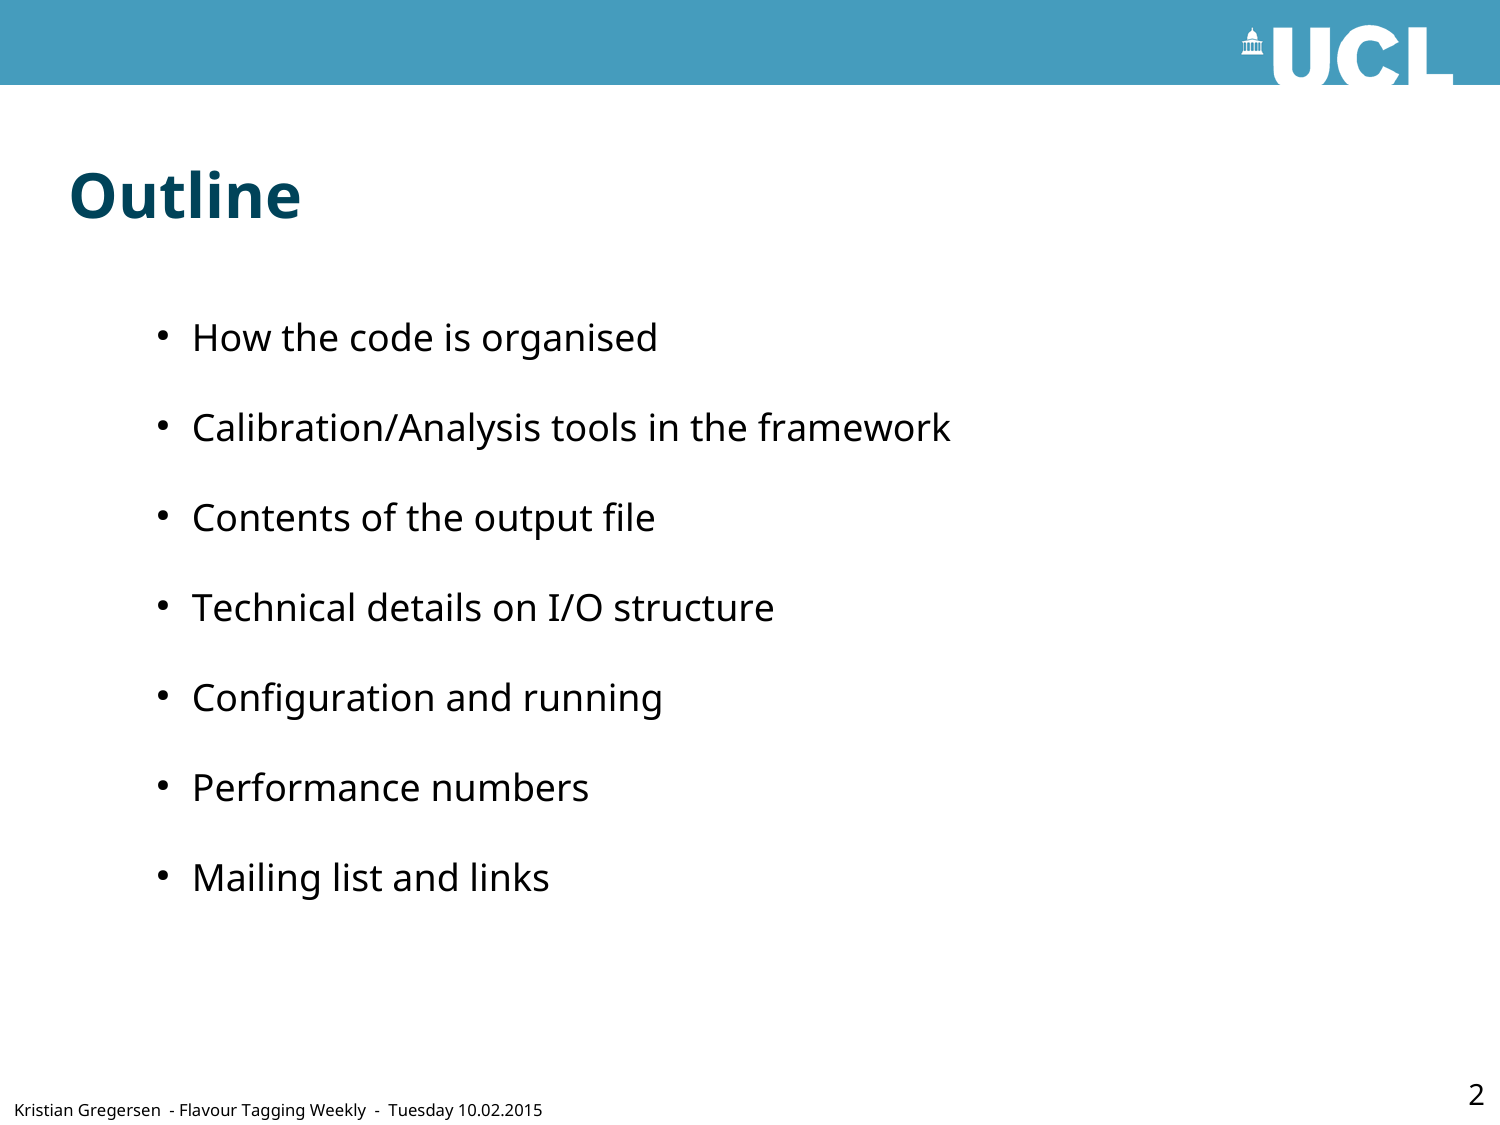

# Outline
How the code is organised
Calibration/Analysis tools in the framework
Contents of the output file
Technical details on I/O structure
Configuration and running
Performance numbers
Mailing list and links
2